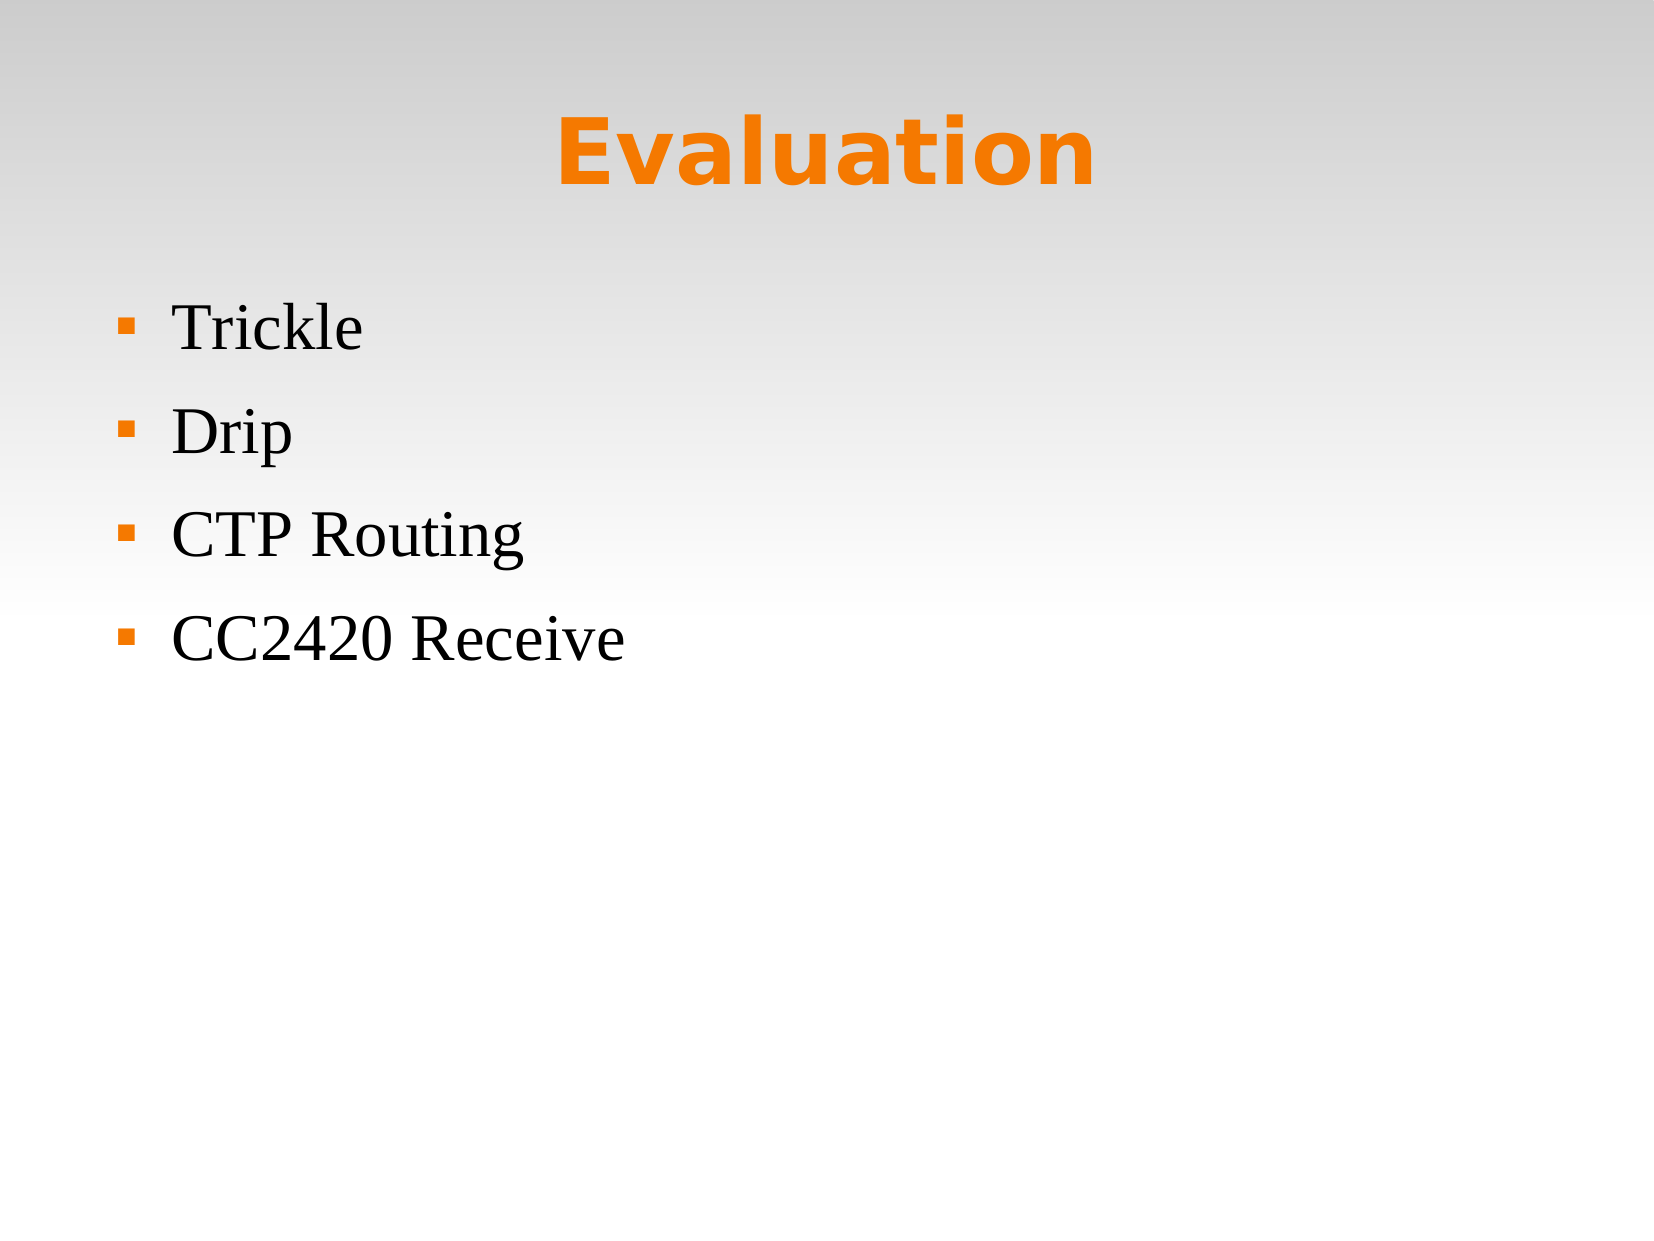

# Evaluation
Trickle
Drip
CTP Routing
CC2420 Receive